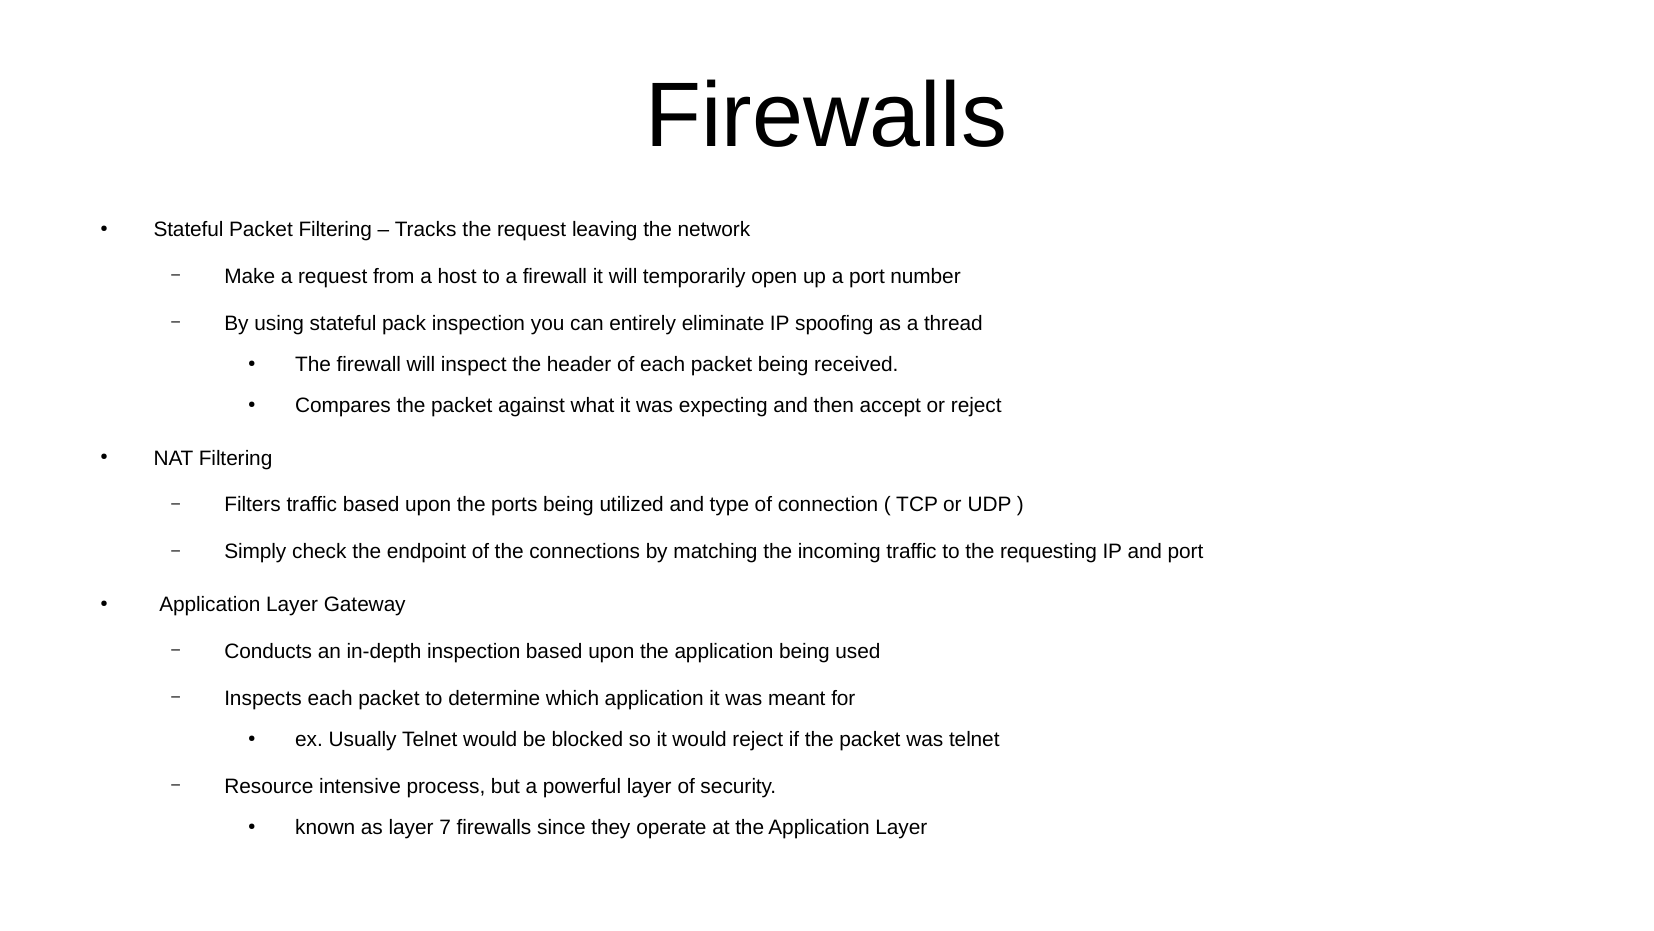

# Firewalls
Stateful Packet Filtering – Tracks the request leaving the network
Make a request from a host to a firewall it will temporarily open up a port number
By using stateful pack inspection you can entirely eliminate IP spoofing as a thread
The firewall will inspect the header of each packet being received.
Compares the packet against what it was expecting and then accept or reject
NAT Filtering
Filters traffic based upon the ports being utilized and type of connection ( TCP or UDP )
Simply check the endpoint of the connections by matching the incoming traffic to the requesting IP and port
 Application Layer Gateway
Conducts an in-depth inspection based upon the application being used
Inspects each packet to determine which application it was meant for
ex. Usually Telnet would be blocked so it would reject if the packet was telnet
Resource intensive process, but a powerful layer of security.
known as layer 7 firewalls since they operate at the Application Layer